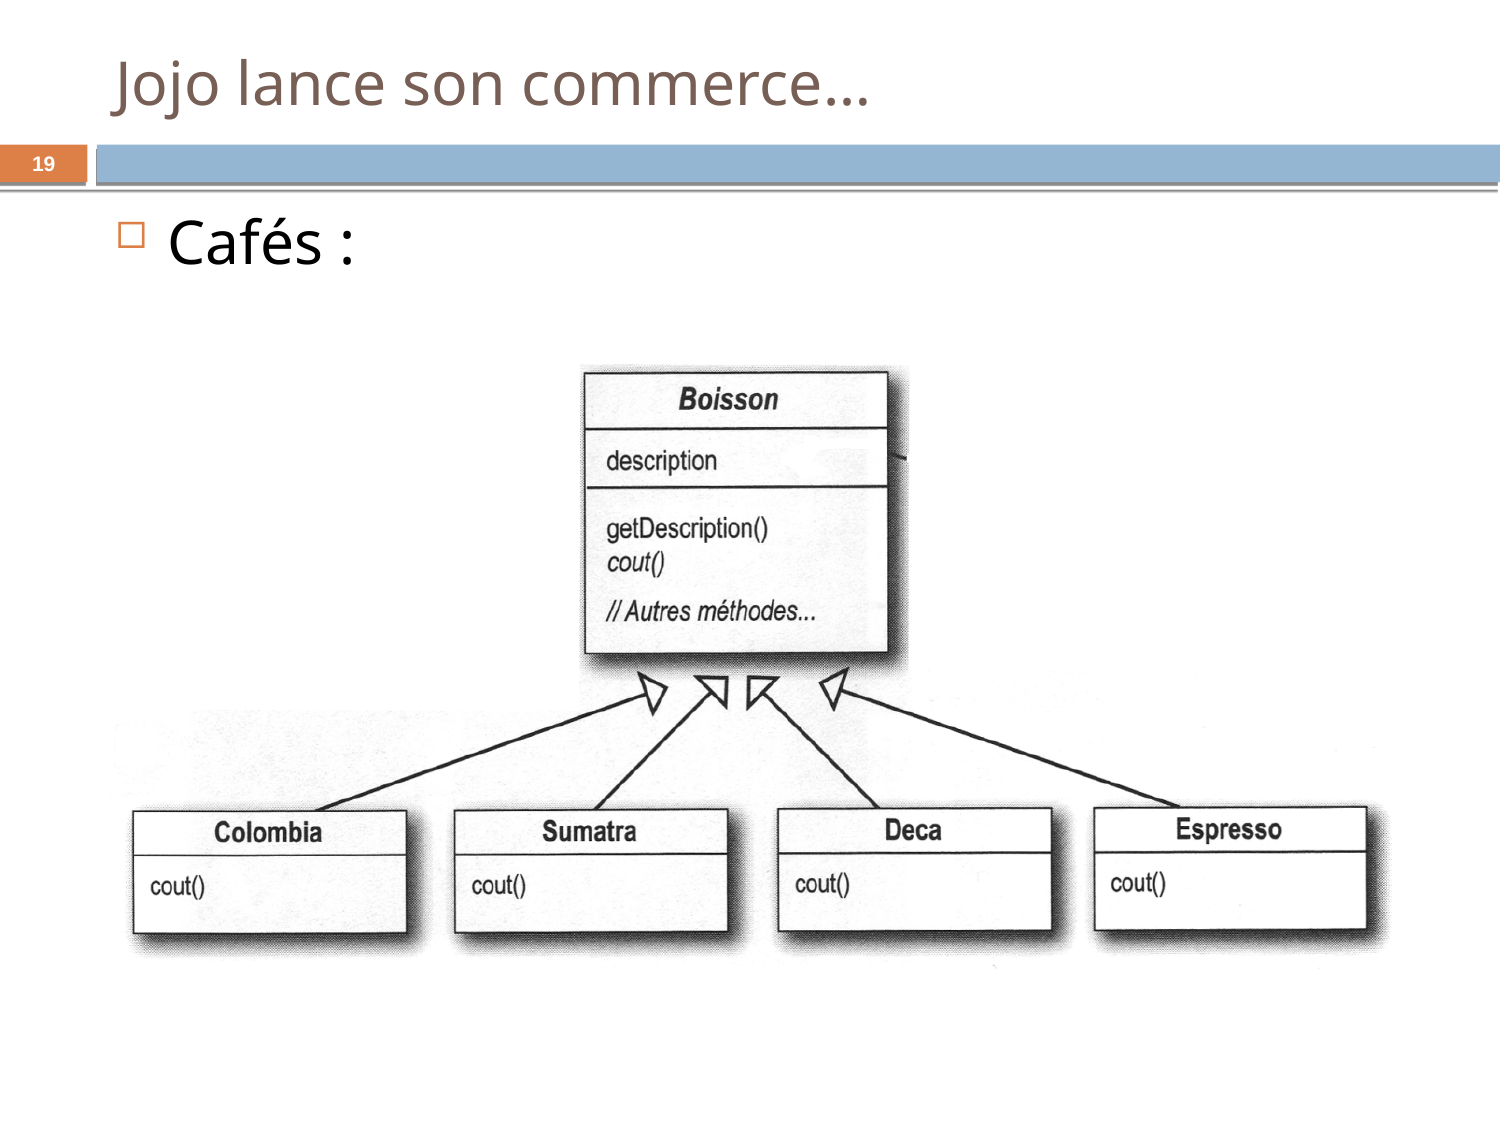

# Jojo lance son commerce…
Cafés :